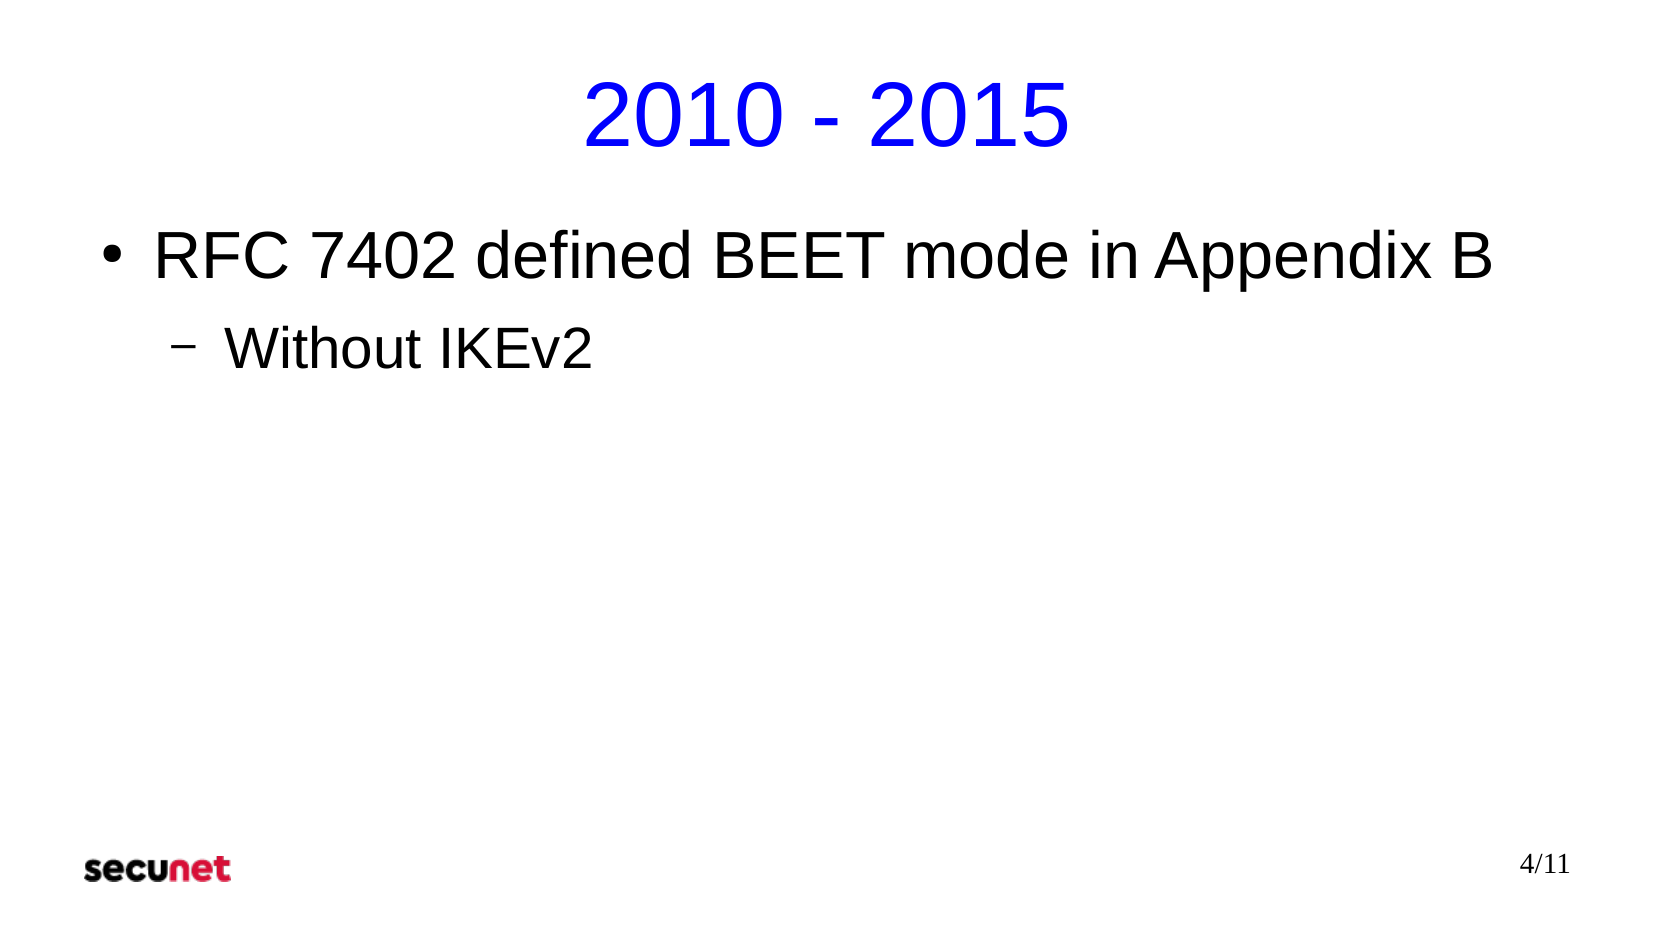

# 2010 - 2015
RFC 7402 defined BEET mode in Appendix B
Without IKEv2
4